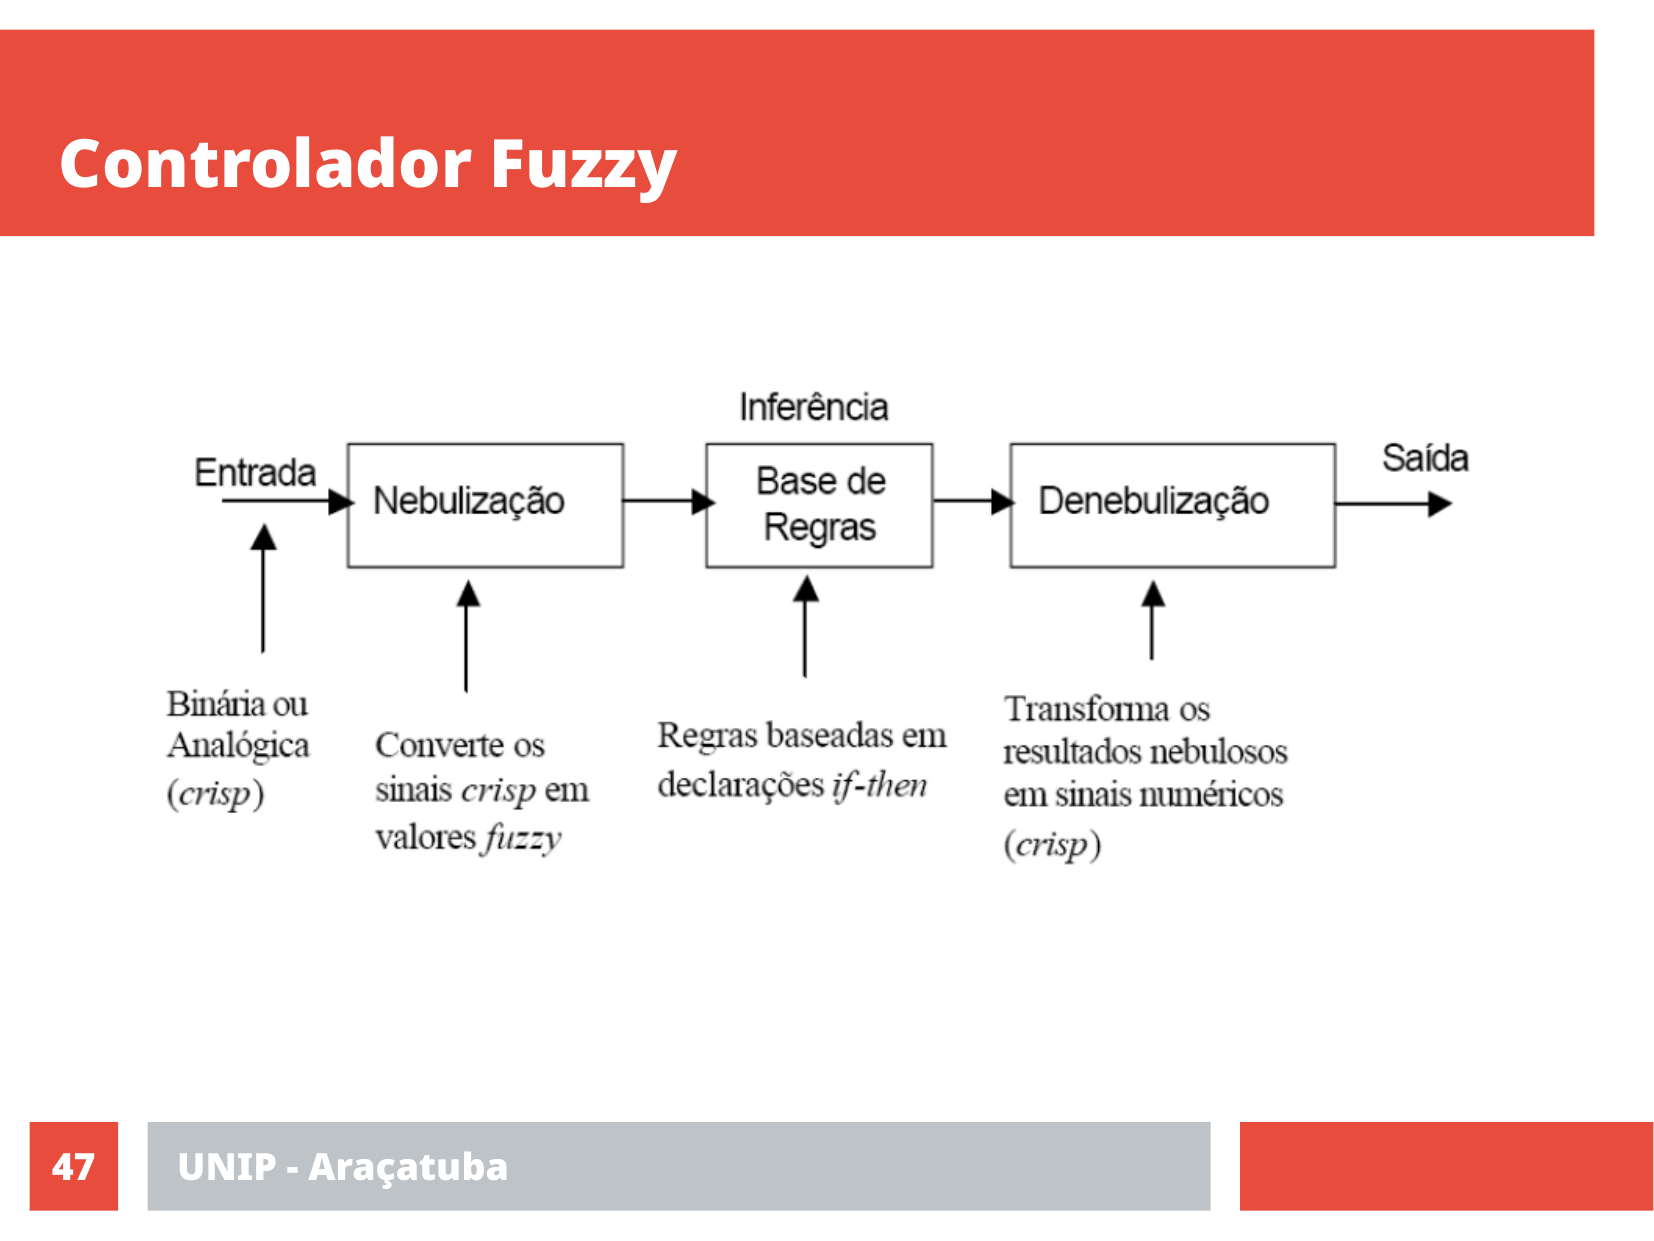

# Controlador Fuzzy
47
UNIP - Araçatuba